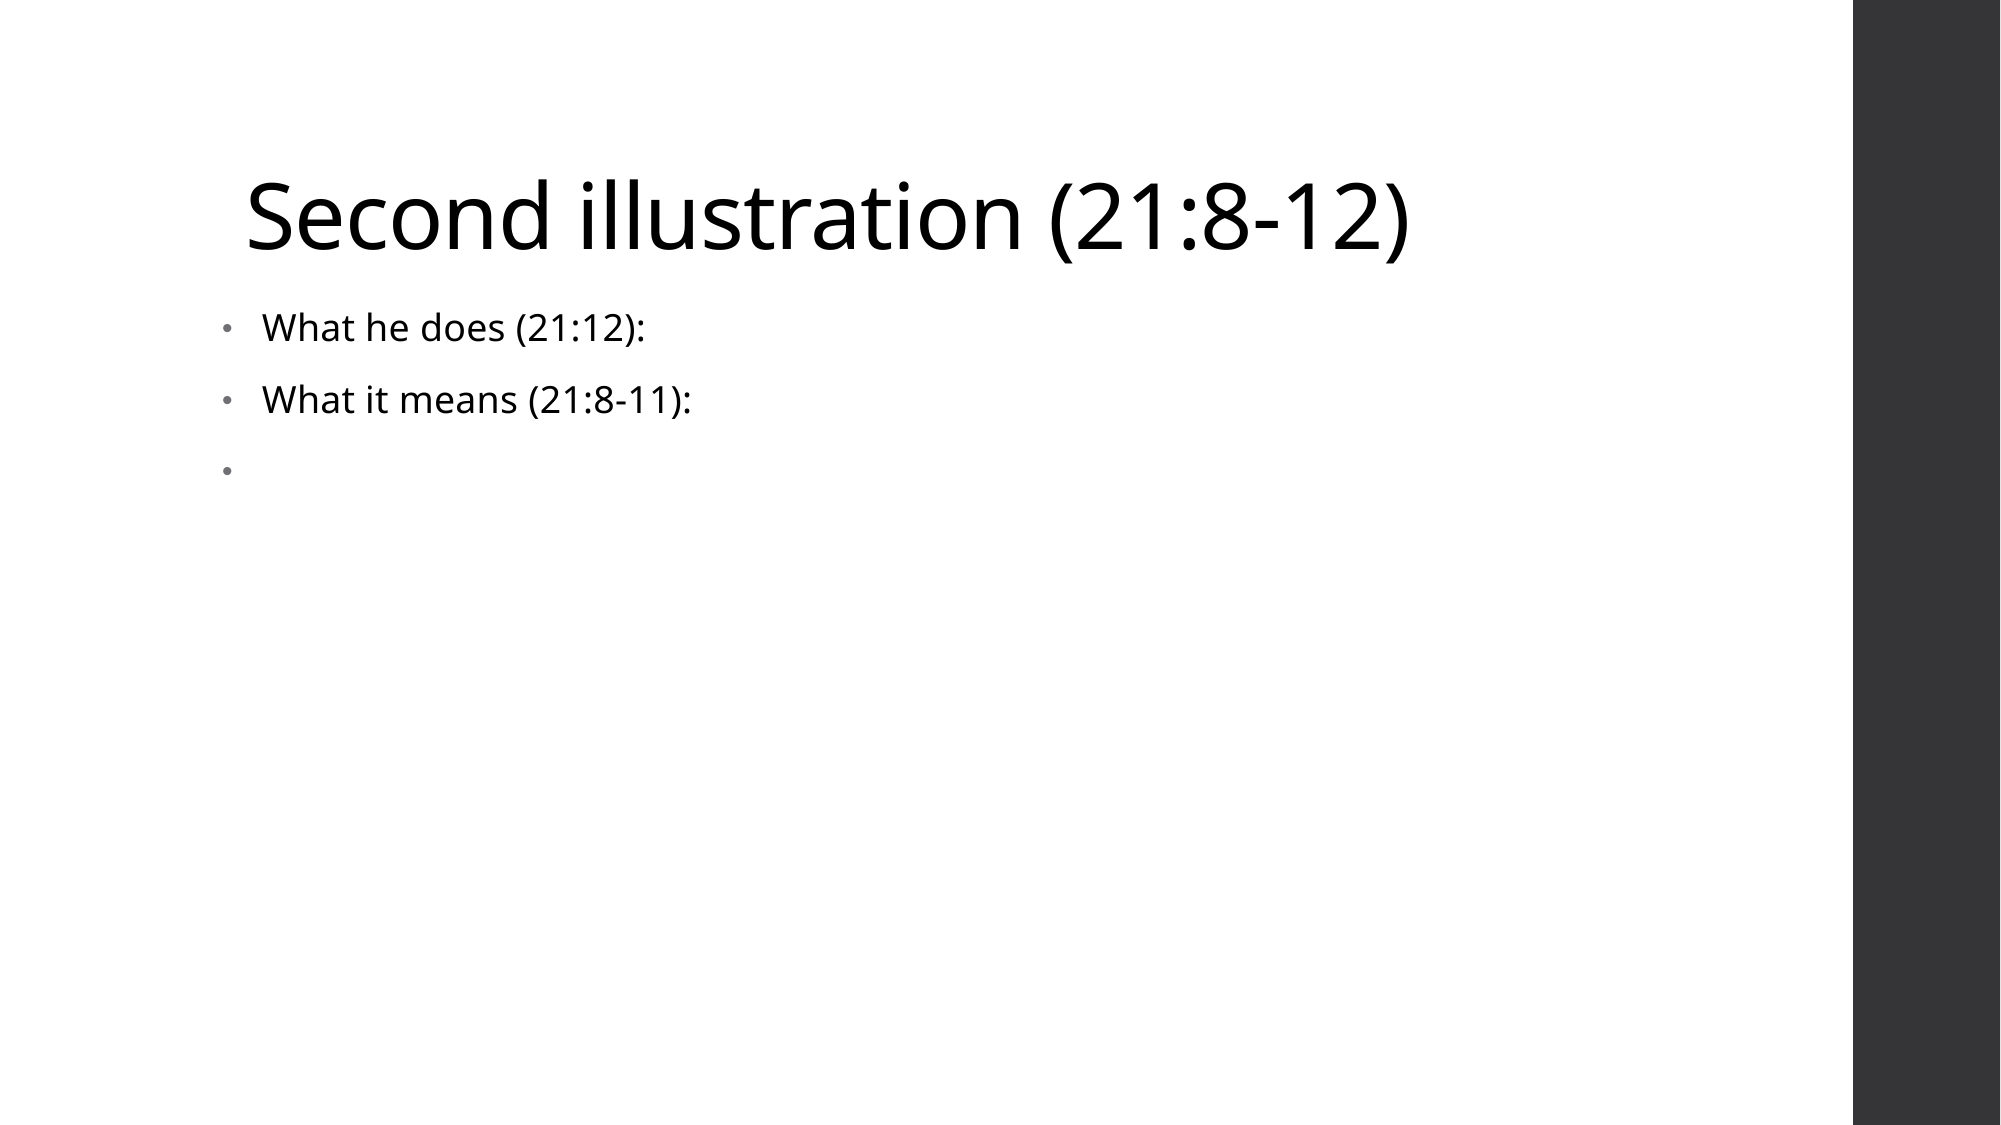

# Second illustration (21:8-12)
 What he does (21:12):
 What it means (21:8-11):